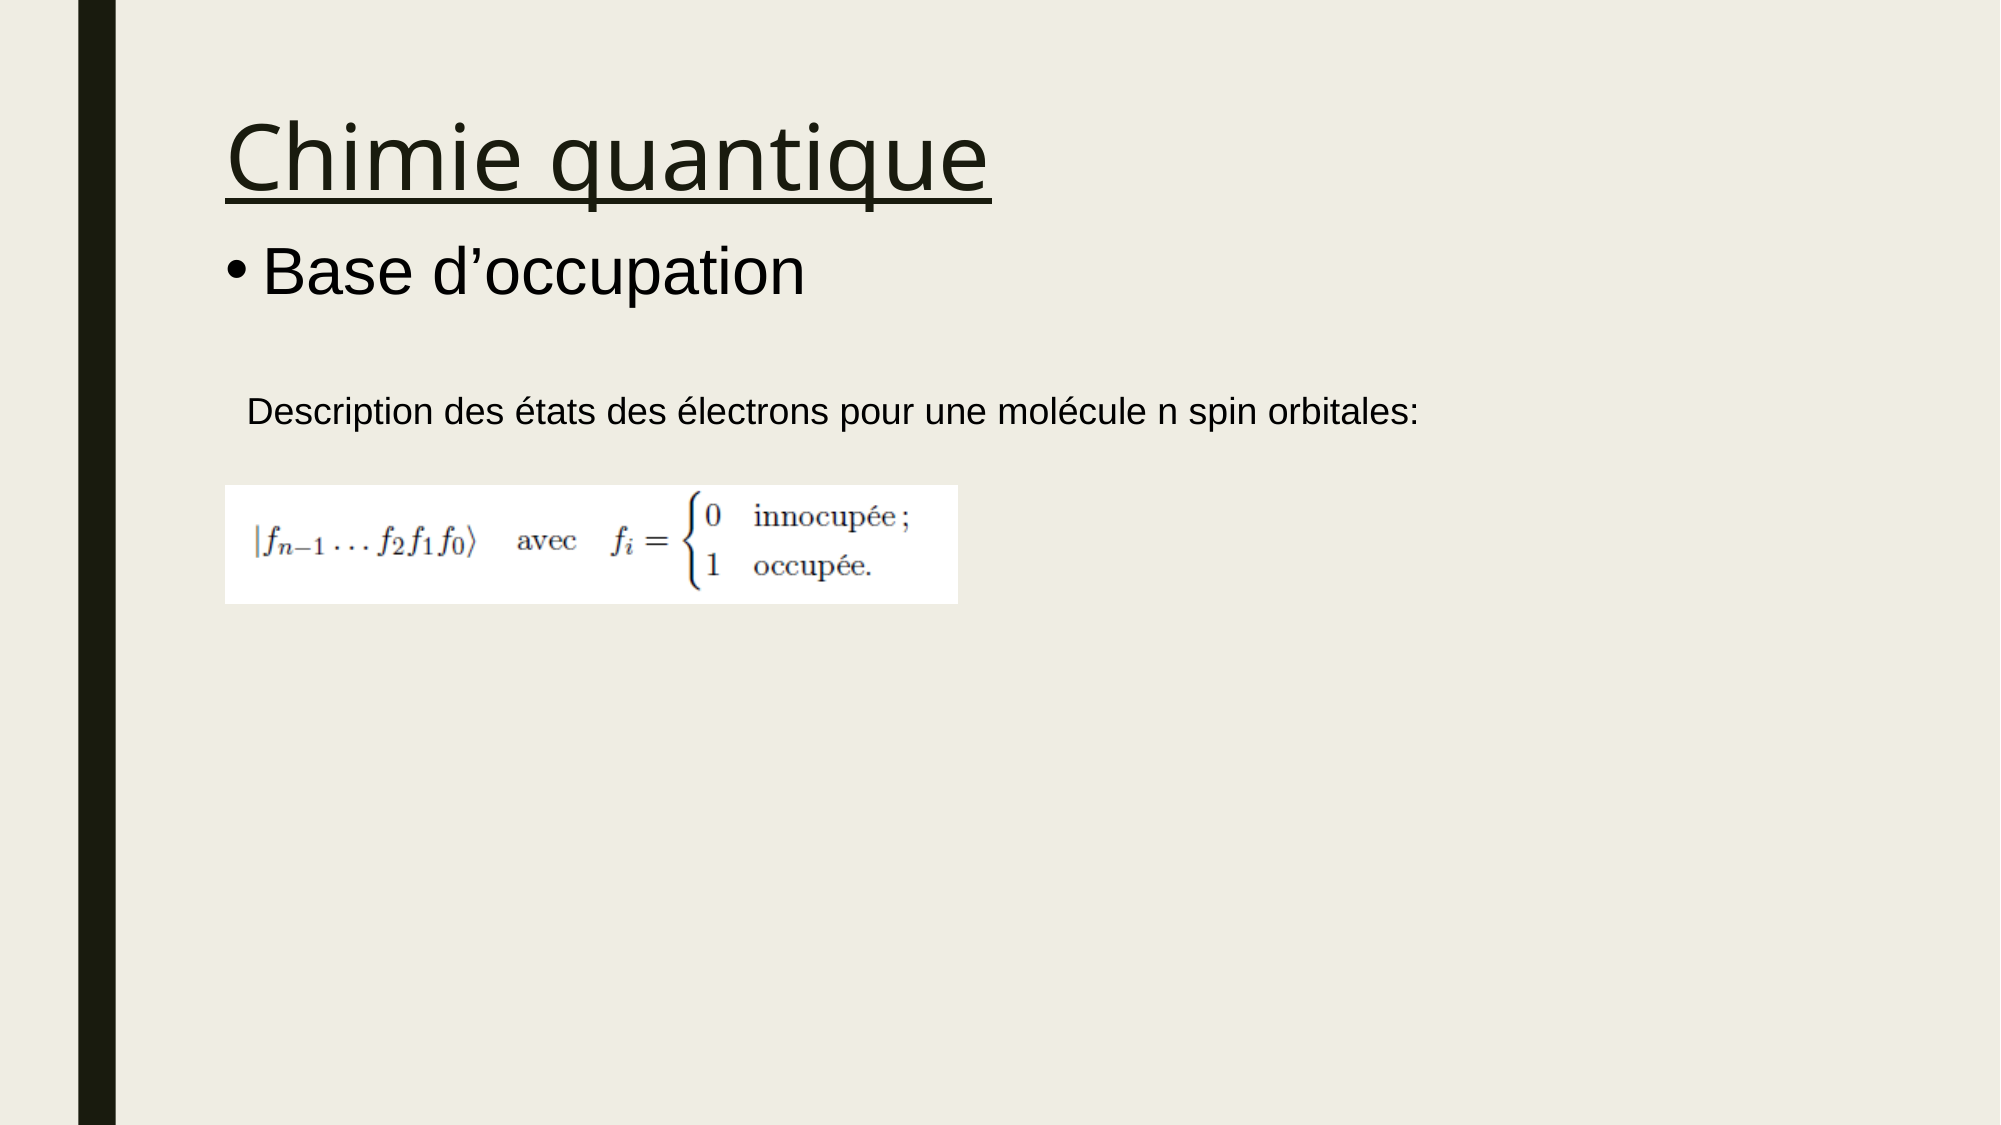

Chimie quantique
# Base d’occupation
Description des états des électrons pour une molécule n spin orbitales: